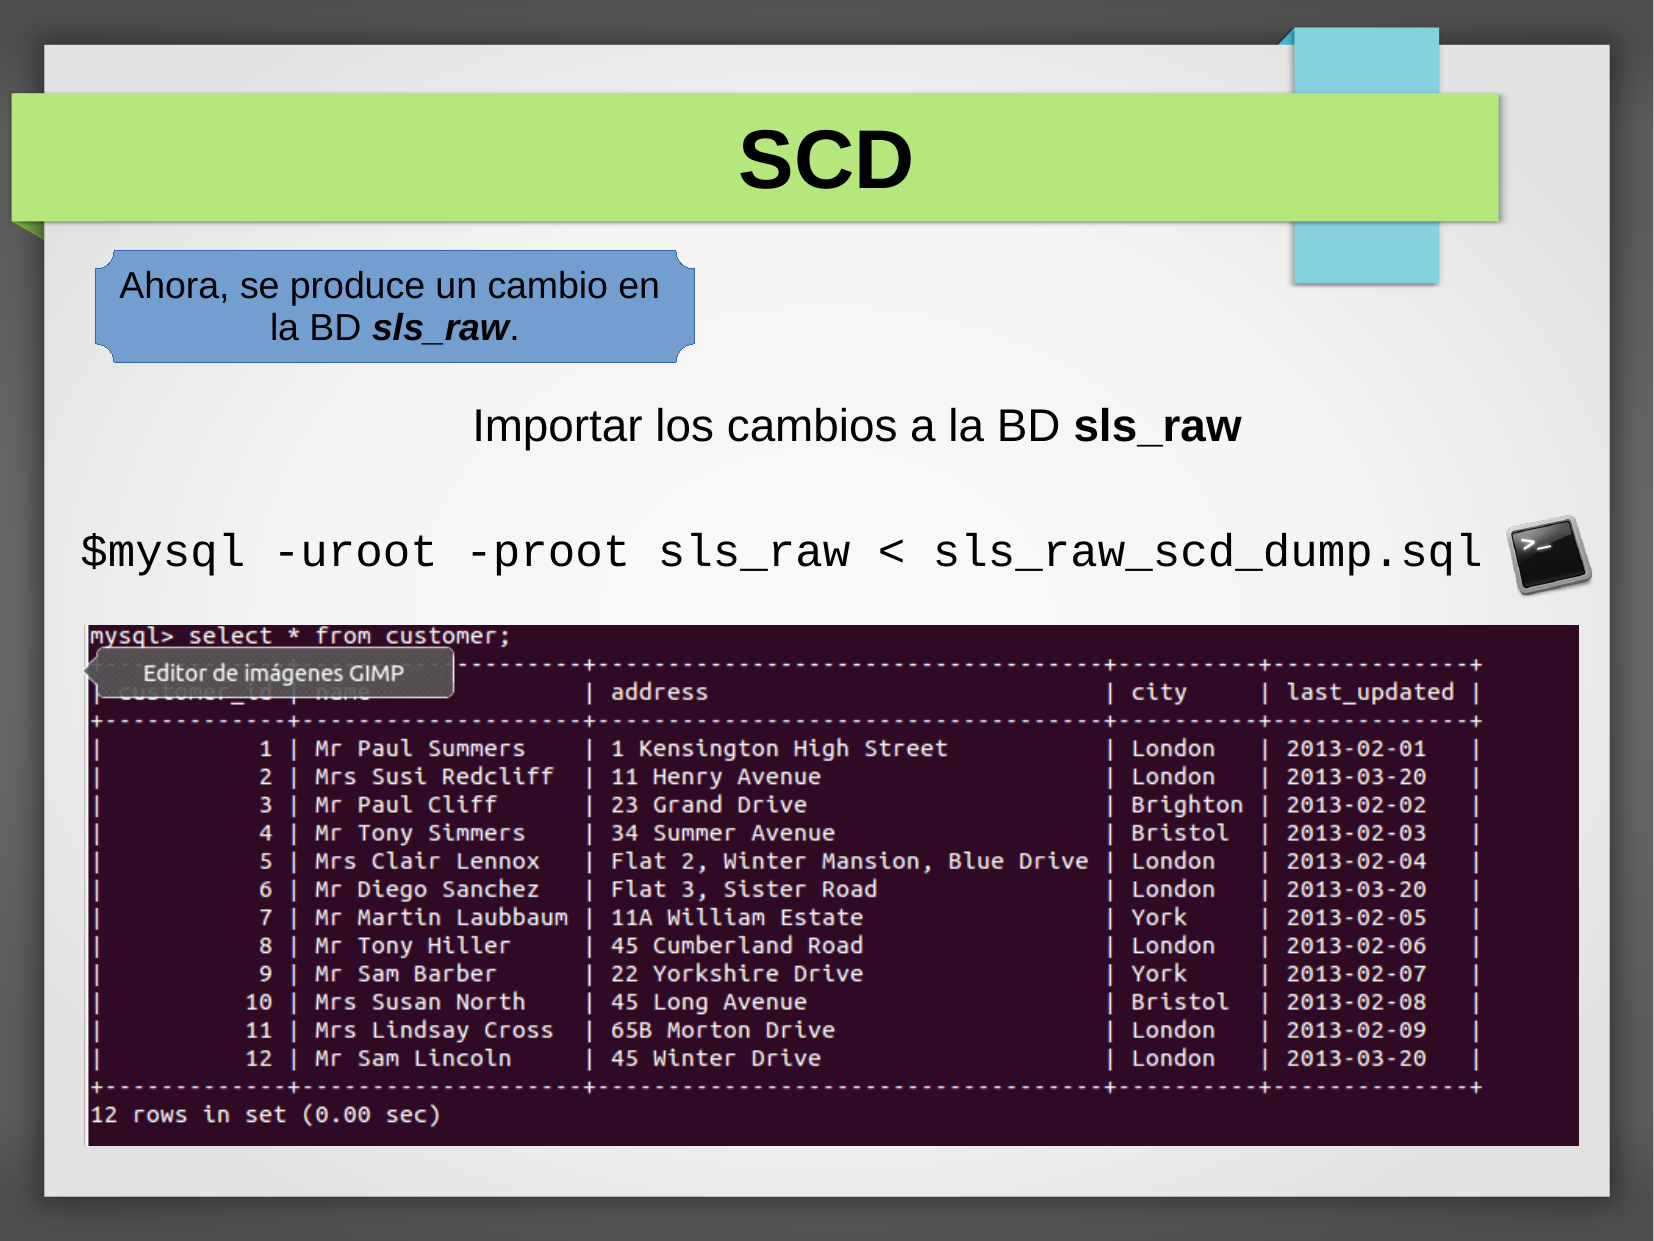

# SCD
Ahora, se produce un cambio en
la BD sls_raw.
Importar los cambios a la BD sls_raw
$mysql -uroot -proot sls_raw < sls_raw_scd_dump.sql